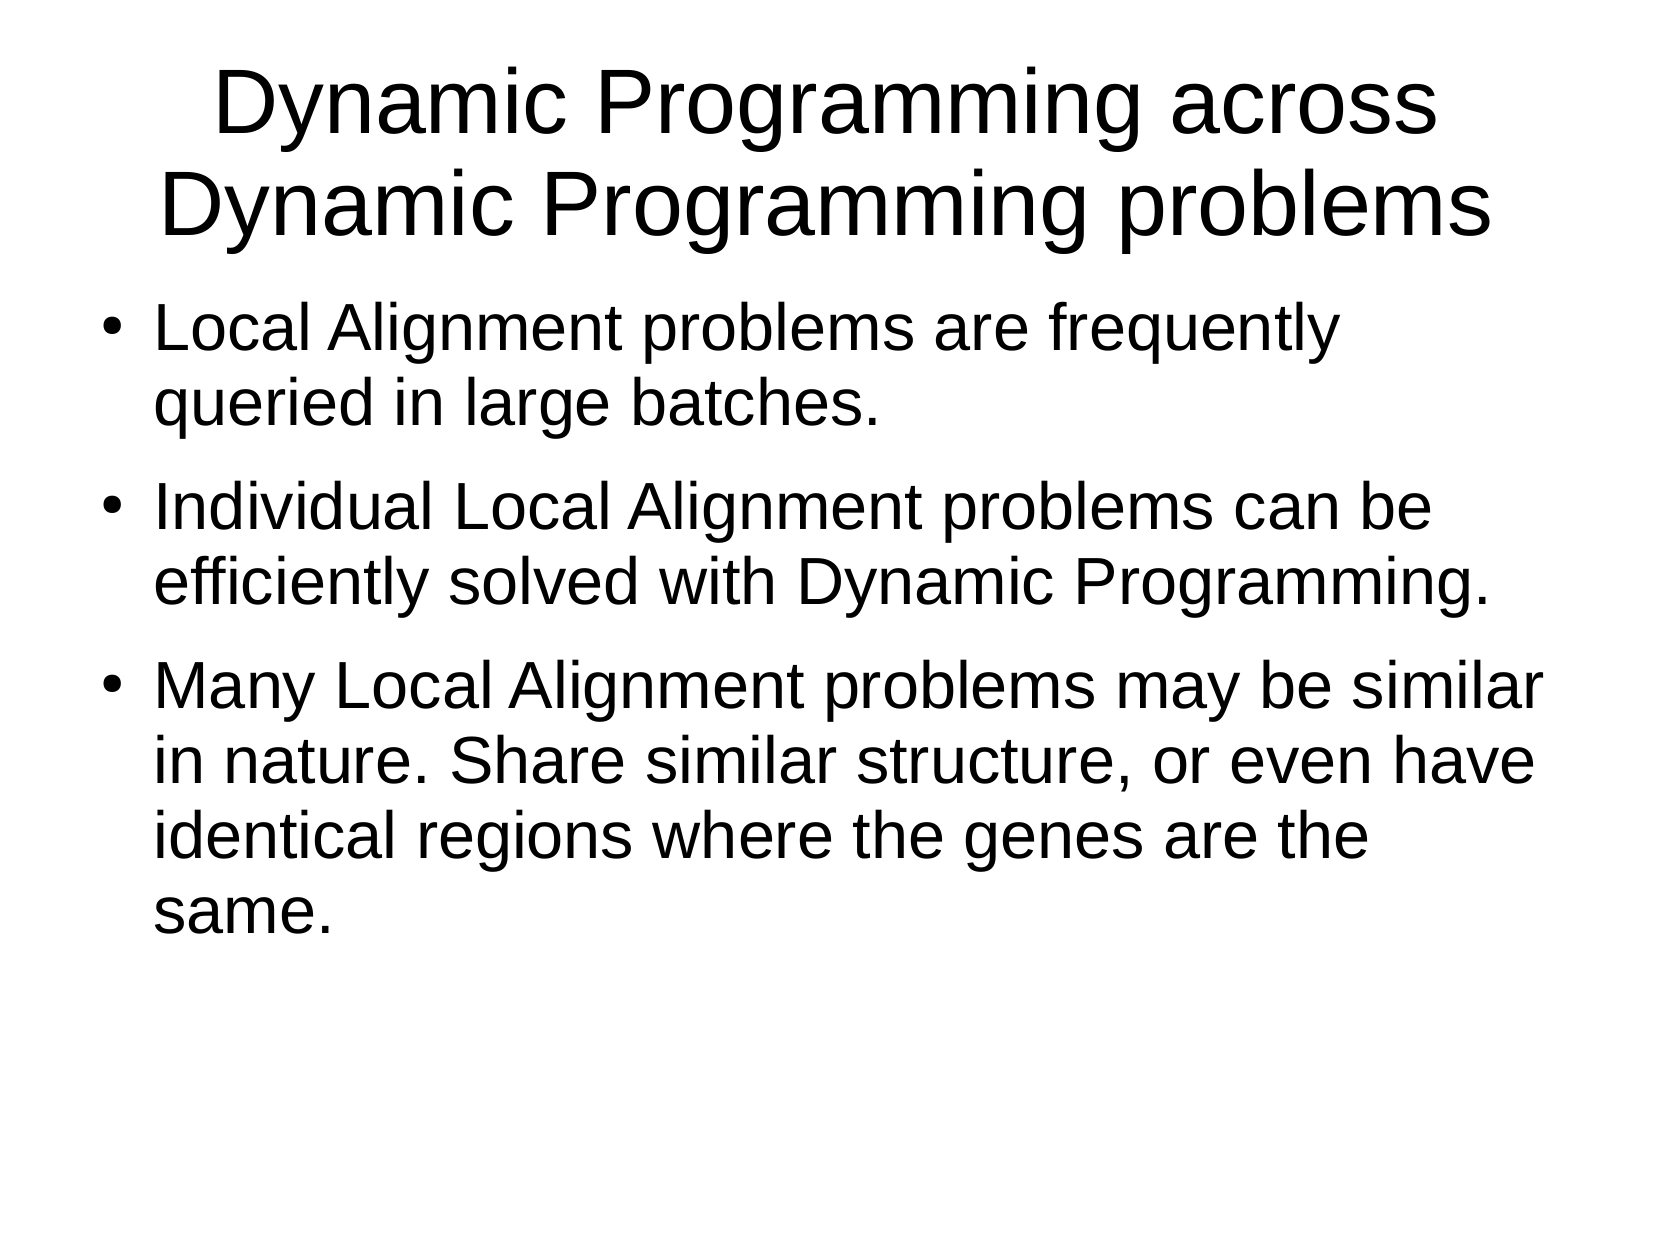

# Dynamic Programming across Dynamic Programming problems
Local Alignment problems are frequently queried in large batches.
Individual Local Alignment problems can be efficiently solved with Dynamic Programming.
Many Local Alignment problems may be similar in nature. Share similar structure, or even have identical regions where the genes are the same.